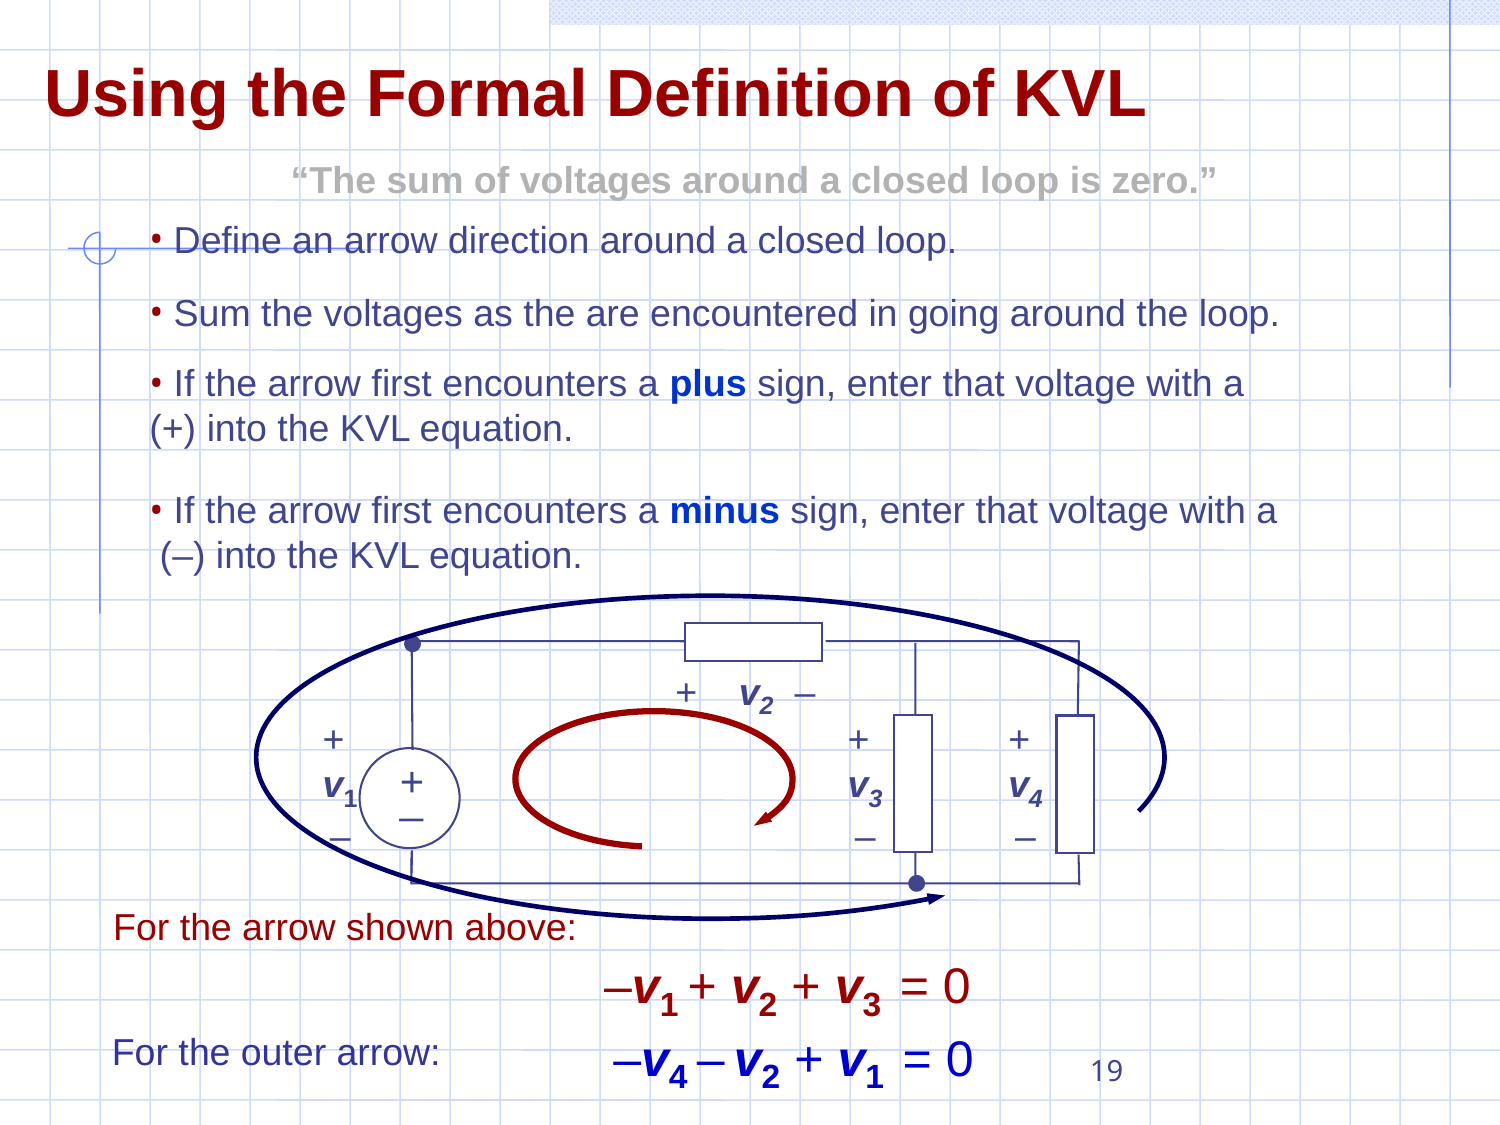

# Using the Formal Definition of KVL
 “The sum of voltages around a closed loop is zero.”
 Define an arrow direction around a closed loop.
 Sum the voltages as the are encountered in going around the loop.
 If the arrow first encounters a plus sign, enter that voltage with a
(+) into the KVL equation.
 If the arrow first encounters a minus sign, enter that voltage with a
 (–) into the KVL equation.
+ v2 –
+
v1
 –
+
v3
 –
+
v4
 –
+
_
For the arrow shown above:
 –v1 + v2 + v3 = 0
 –v4 – v2 + v1 = 0
For the outer arrow: